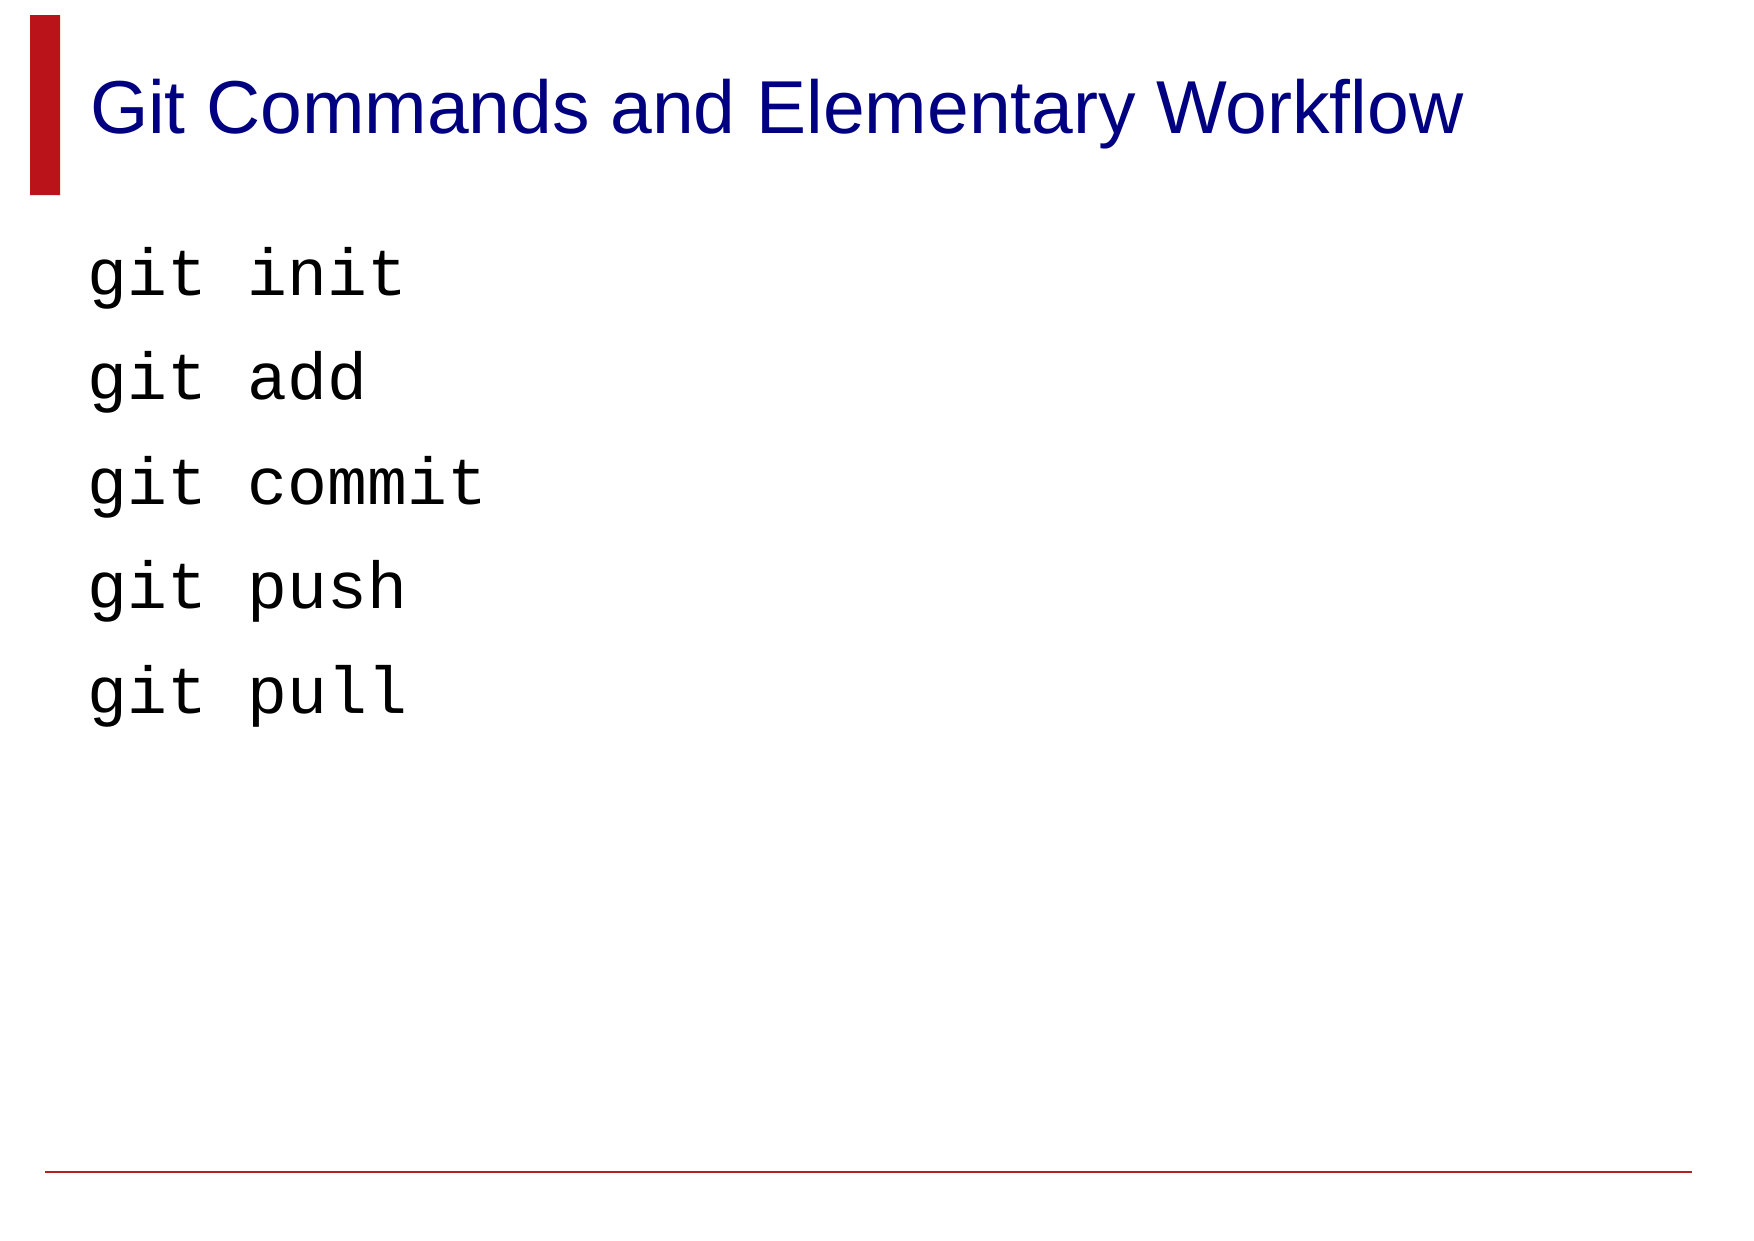

# Git Commands and Elementary Workflow
git init
git add
git commit
git push
git pull